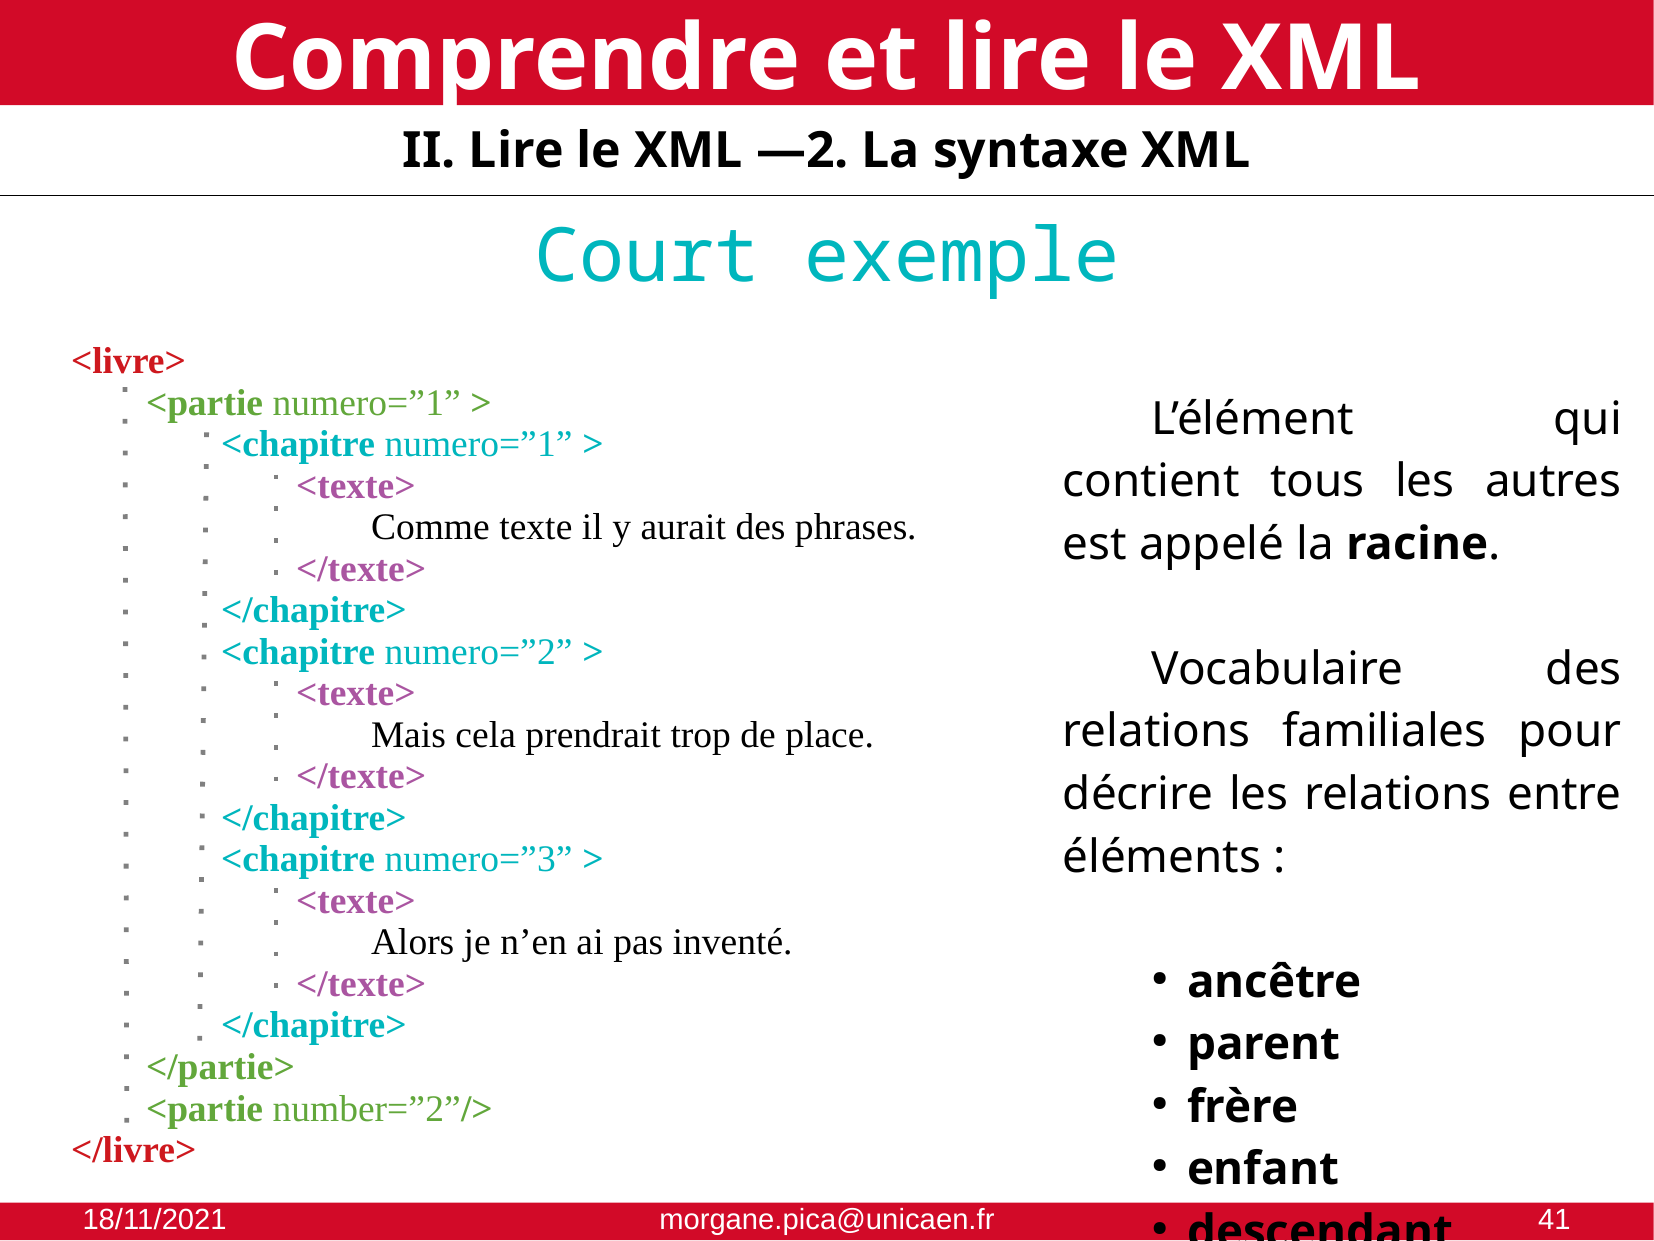

# Comprendre et lire le XML
II. Lire le XML —2. La syntaxe XML
Court exemple
<livre>
	<partie numero=”1” >
		<chapitre numero=”1” >
			<texte>
				Comme texte il y aurait des phrases.
			</texte>
		</chapitre>
		<chapitre numero=”2” >
			<texte>
				Mais cela prendrait trop de place.
			</texte>
		</chapitre>
		<chapitre numero=”3” >
			<texte>
				Alors je n’en ai pas inventé.
			</texte>
		</chapitre>
	</partie>
	<partie number=”2”/>
</livre>
L’élément qui contient tous les autres est appelé la racine.
Vocabulaire des relations familiales pour décrire les relations entre éléments :
ancêtre
parent
frère
enfant
descendant
18/11/2021
morgane.pica@unicaen.fr
41